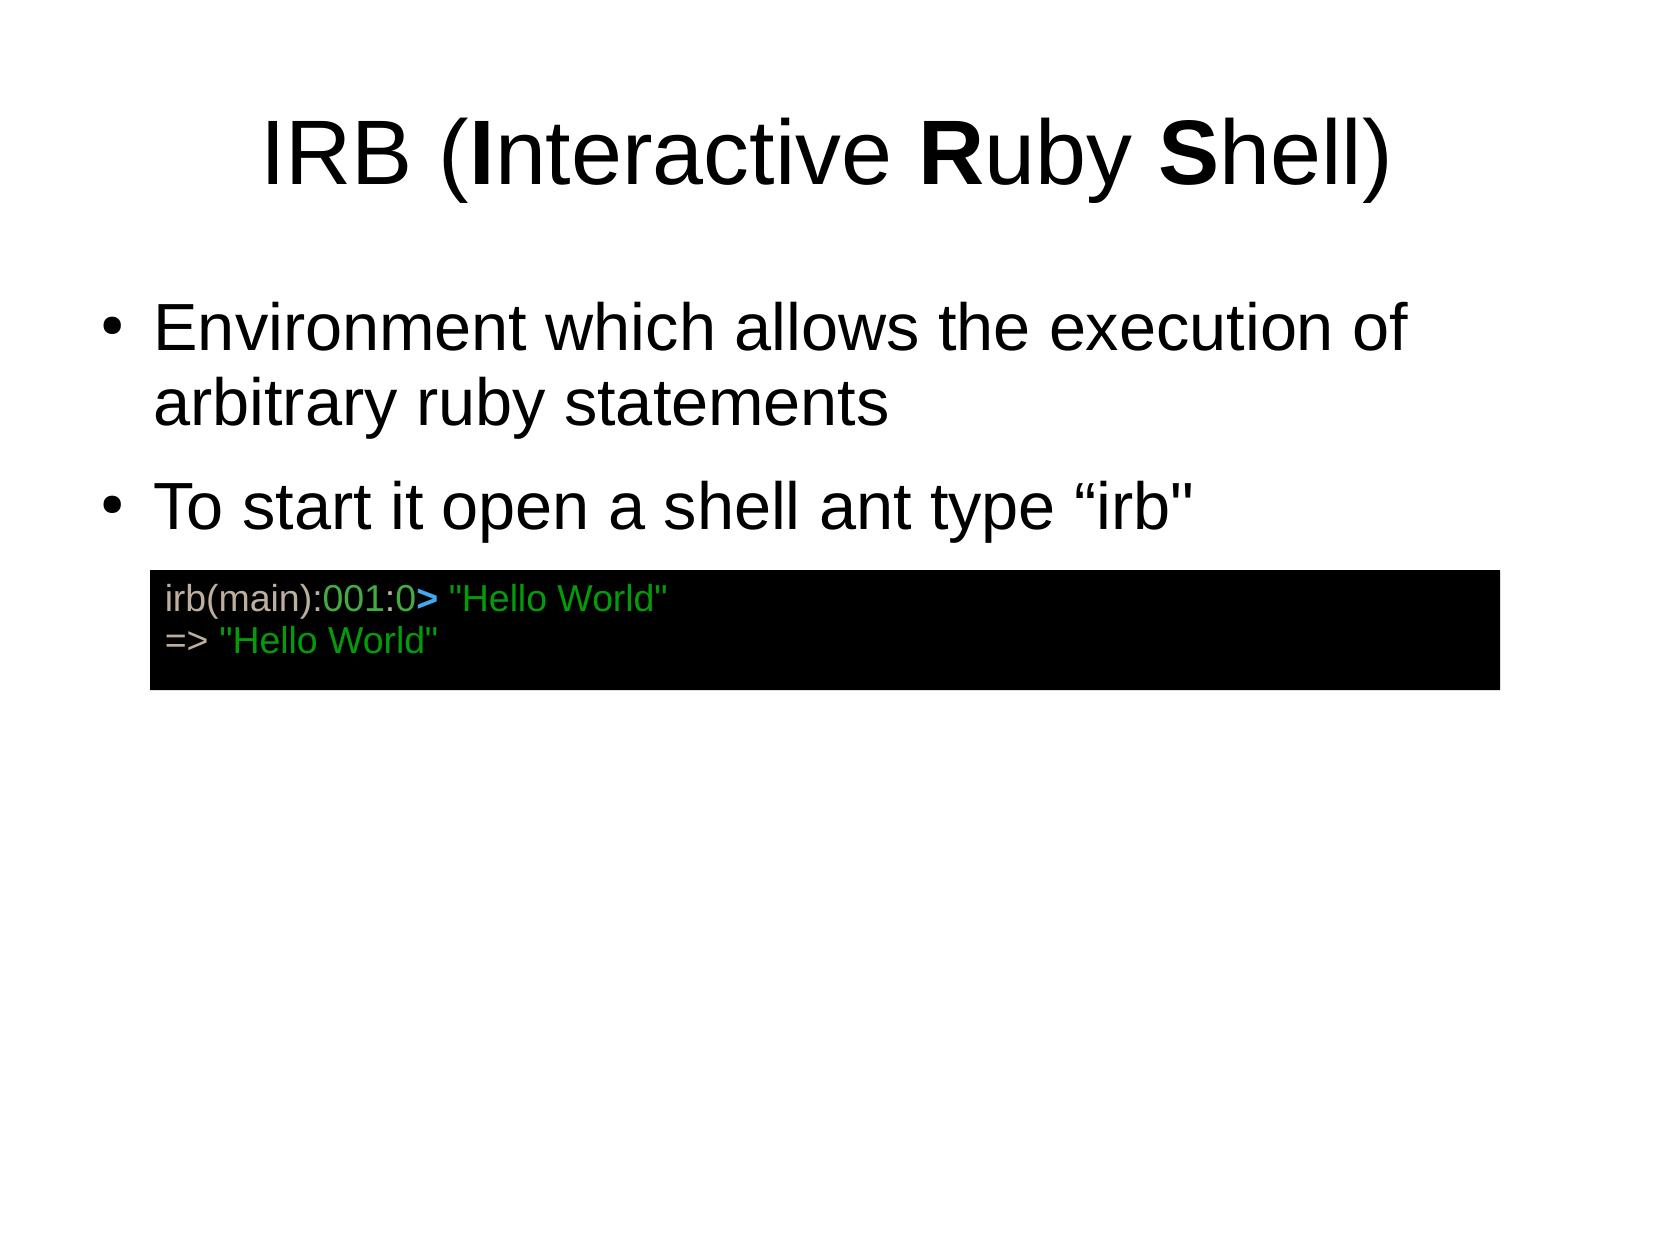

# IRB (Interactive Ruby Shell)
Environment which allows the execution of arbitrary ruby statements
To start it open a shell ant type “irb"
irb(main):001:0> "Hello World"
=> "Hello World"